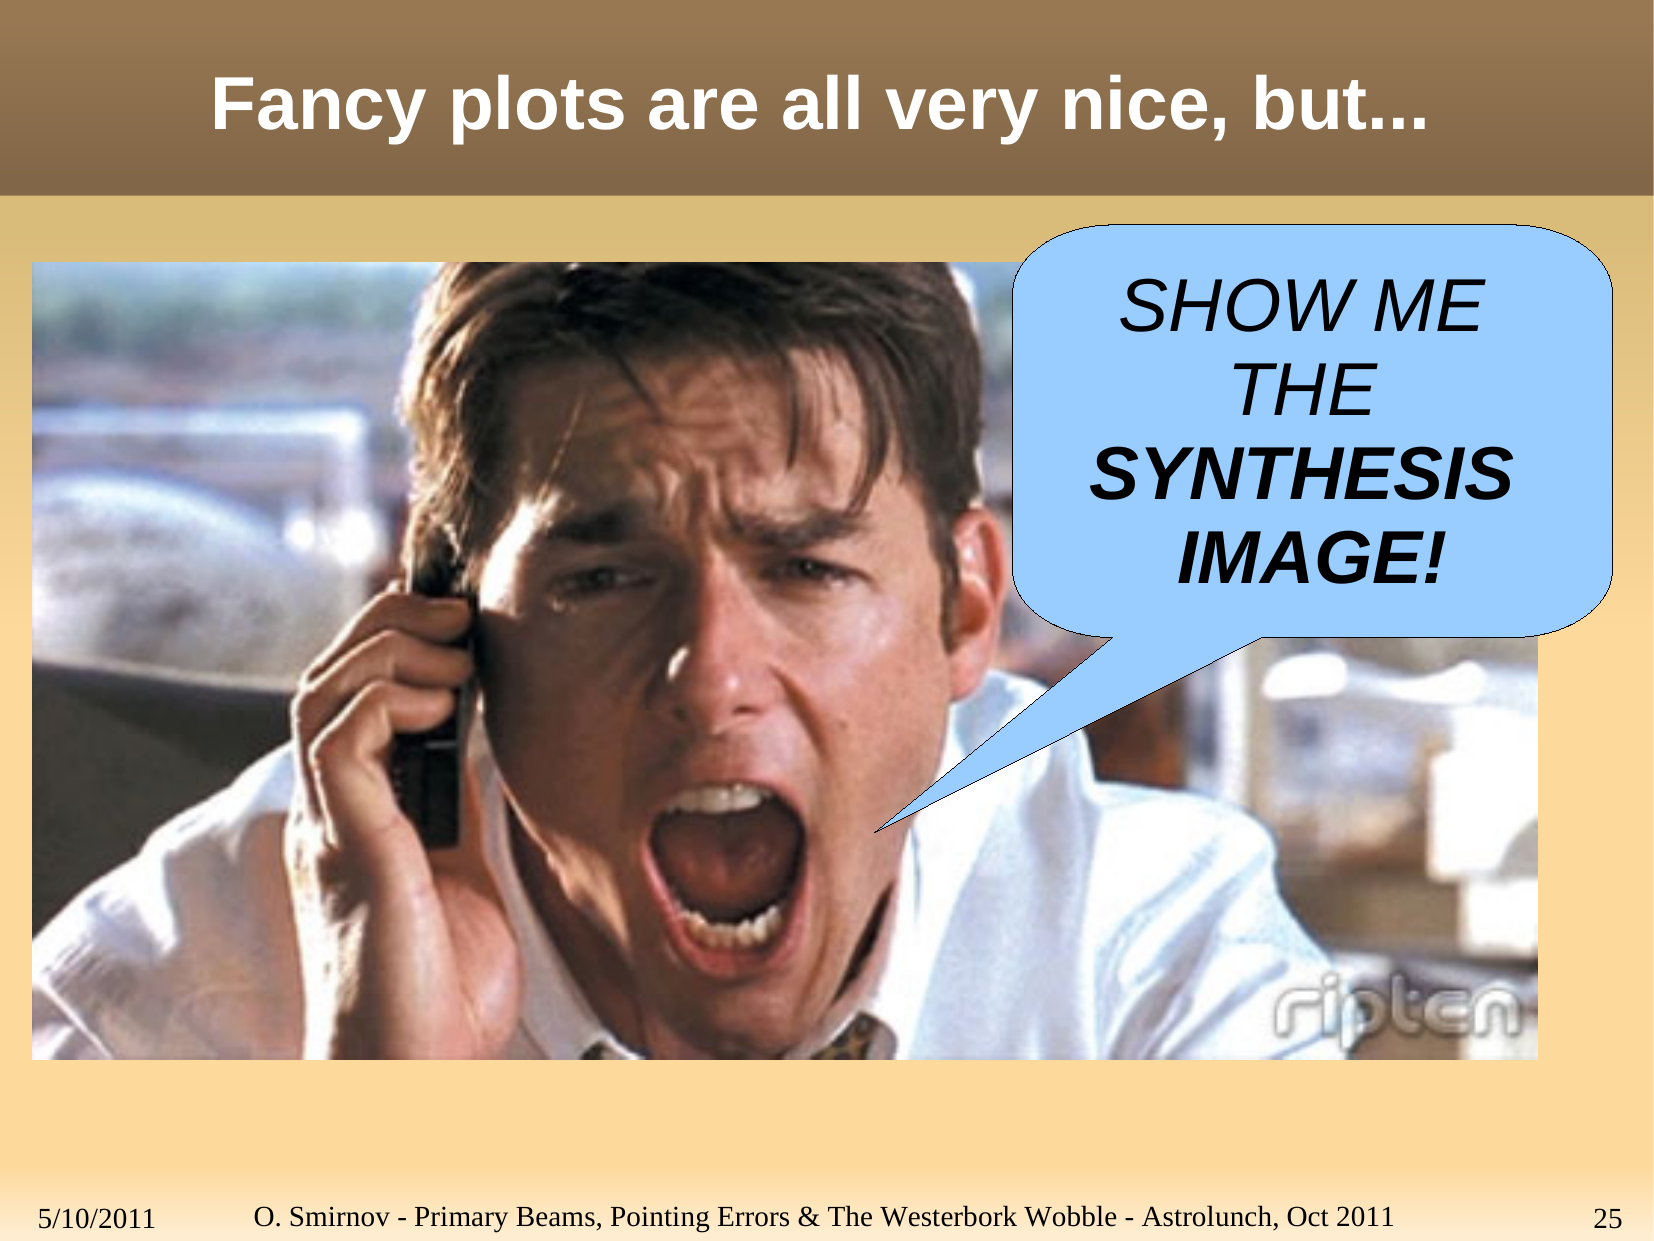

# Fancy plots are all very nice, but...
SHOW ME
THE
SYNTHESIS
IMAGE!
O. Smirnov - Primary Beams, Pointing Errors & The Westerbork Wobble - Astrolunch, Oct 2011
5/10/2011
25